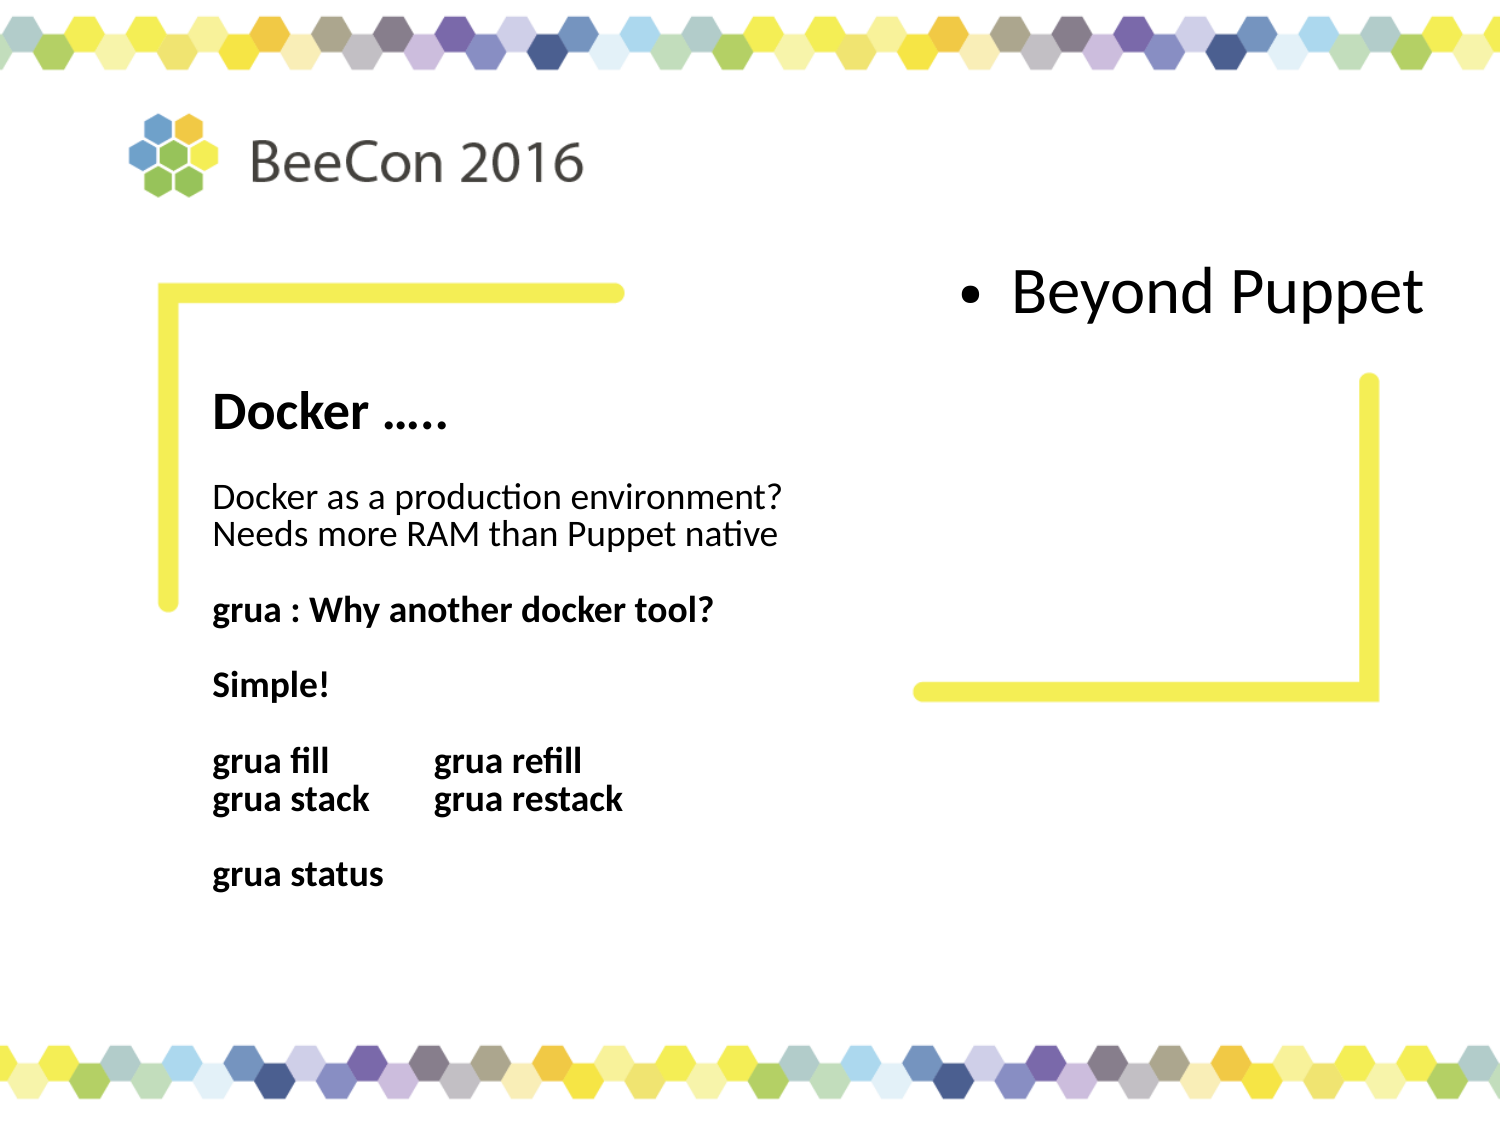

Beyond Puppet
# Docker ….. Docker as a production environment? Needs more RAM than Puppet native grua : Why another docker tool? Simple! grua fill		grua refill grua stack	grua restack grua status